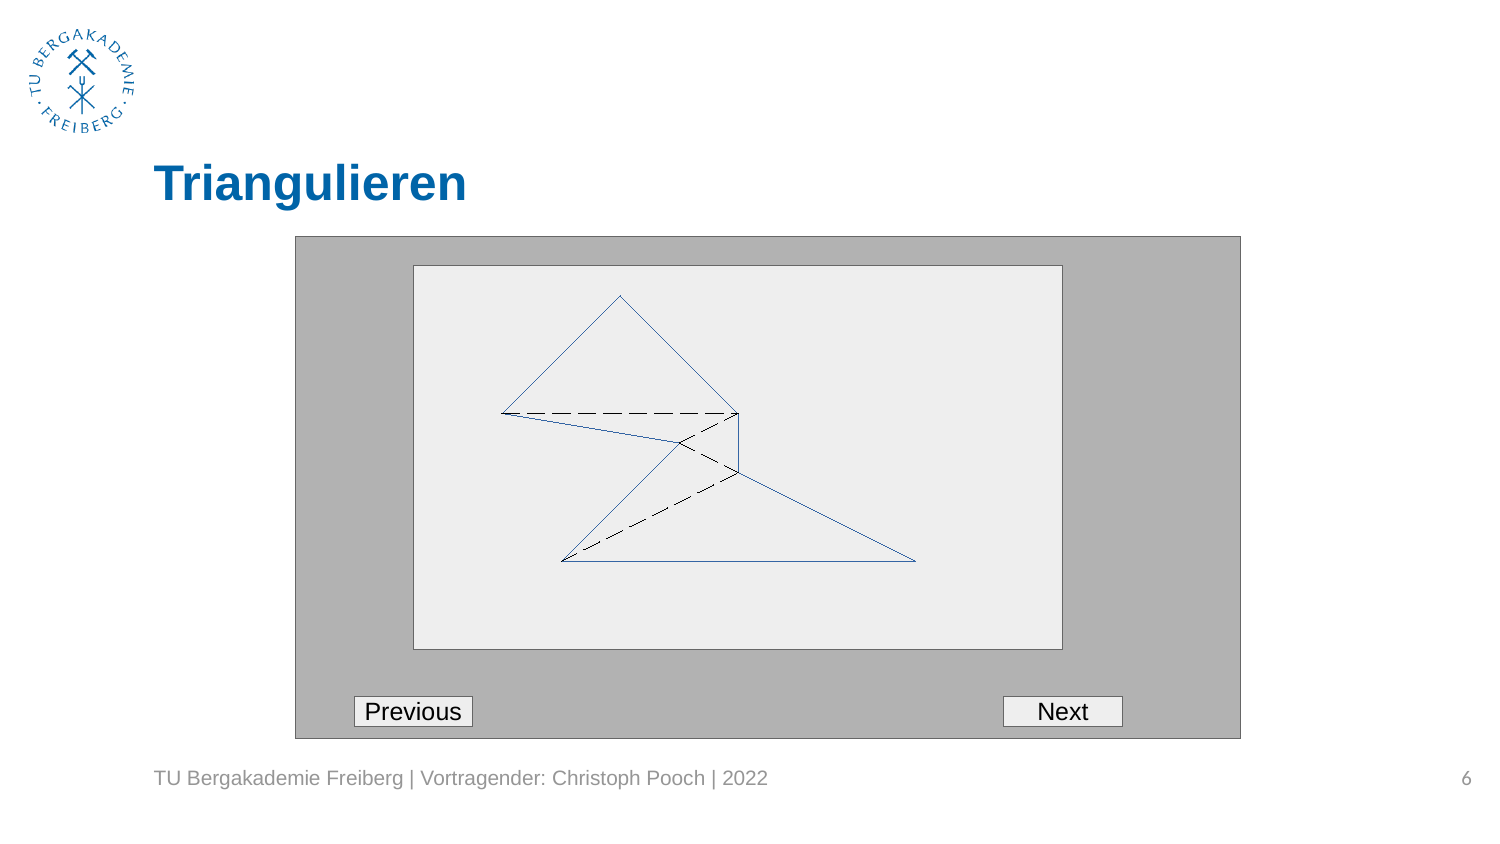

# Triangulieren
Previous
Next
TU Bergakademie Freiberg | Vortragender: Christoph Pooch | 2022